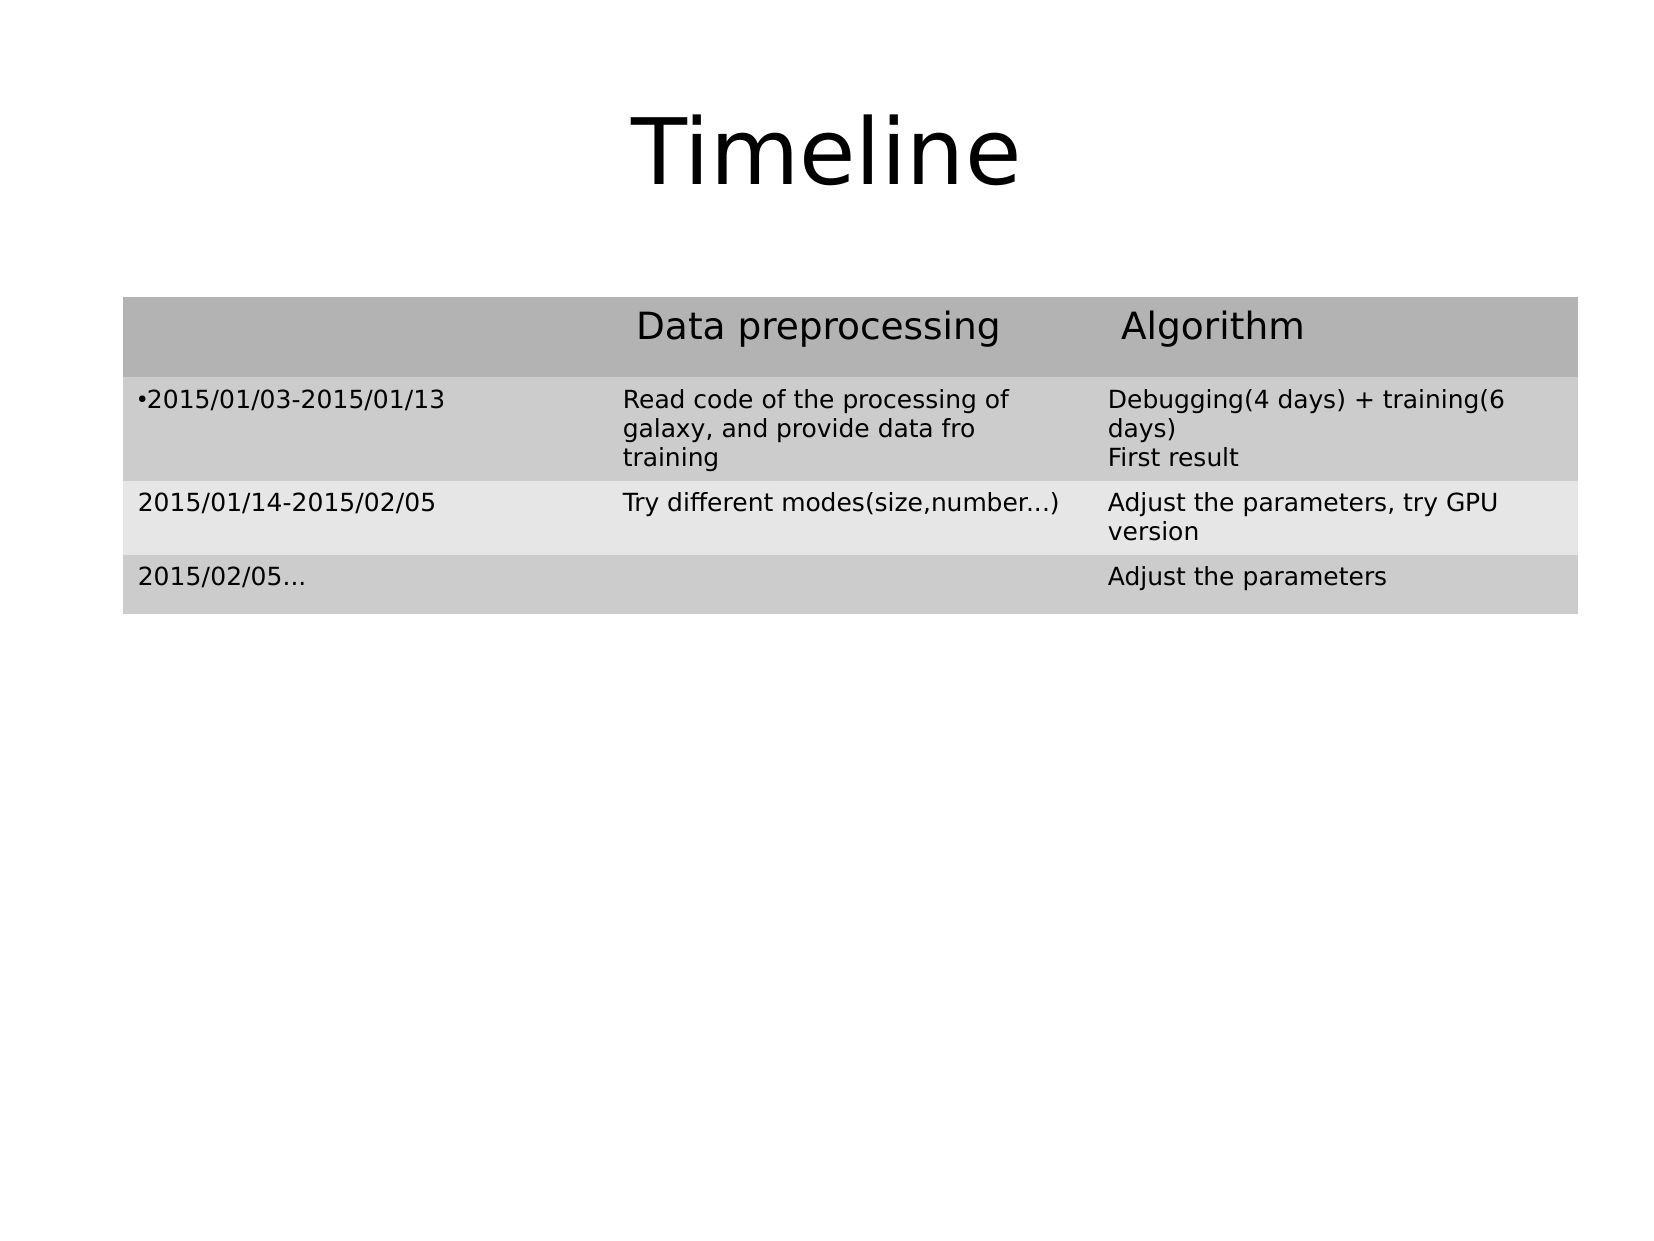

# Timeline
| | Data preprocessing | Algorithm |
| --- | --- | --- |
| 2015/01/03-2015/01/13 | Read code of the processing of galaxy, and provide data fro training | Debugging(4 days) + training(6 days) First result |
| 2015/01/14-2015/02/05 | Try different modes(size,number...) | Adjust the parameters, try GPU version |
| 2015/02/05... | | Adjust the parameters |